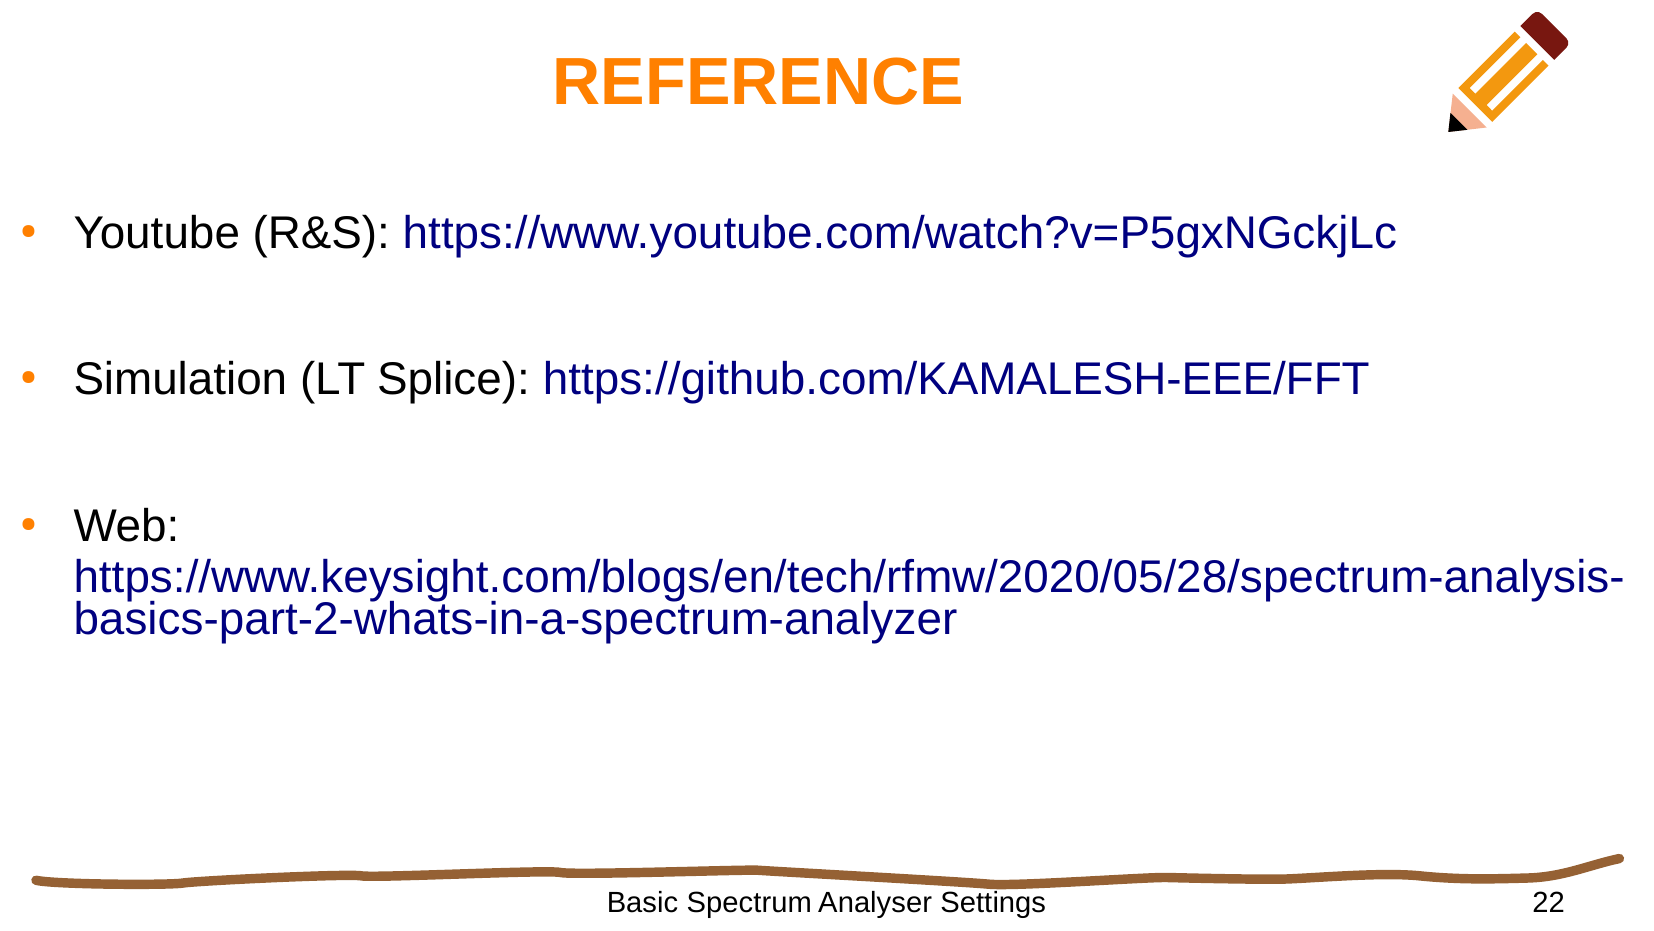

# REFERENCE
Youtube (R&S): https://www.youtube.com/watch?v=P5gxNGckjLc
Simulation (LT Splice): https://github.com/KAMALESH-EEE/FFT
Web: https://www.keysight.com/blogs/en/tech/rfmw/2020/05/28/spectrum-analysis-basics-part-2-whats-in-a-spectrum-analyzer
Basic Spectrum Analyser Settings
22